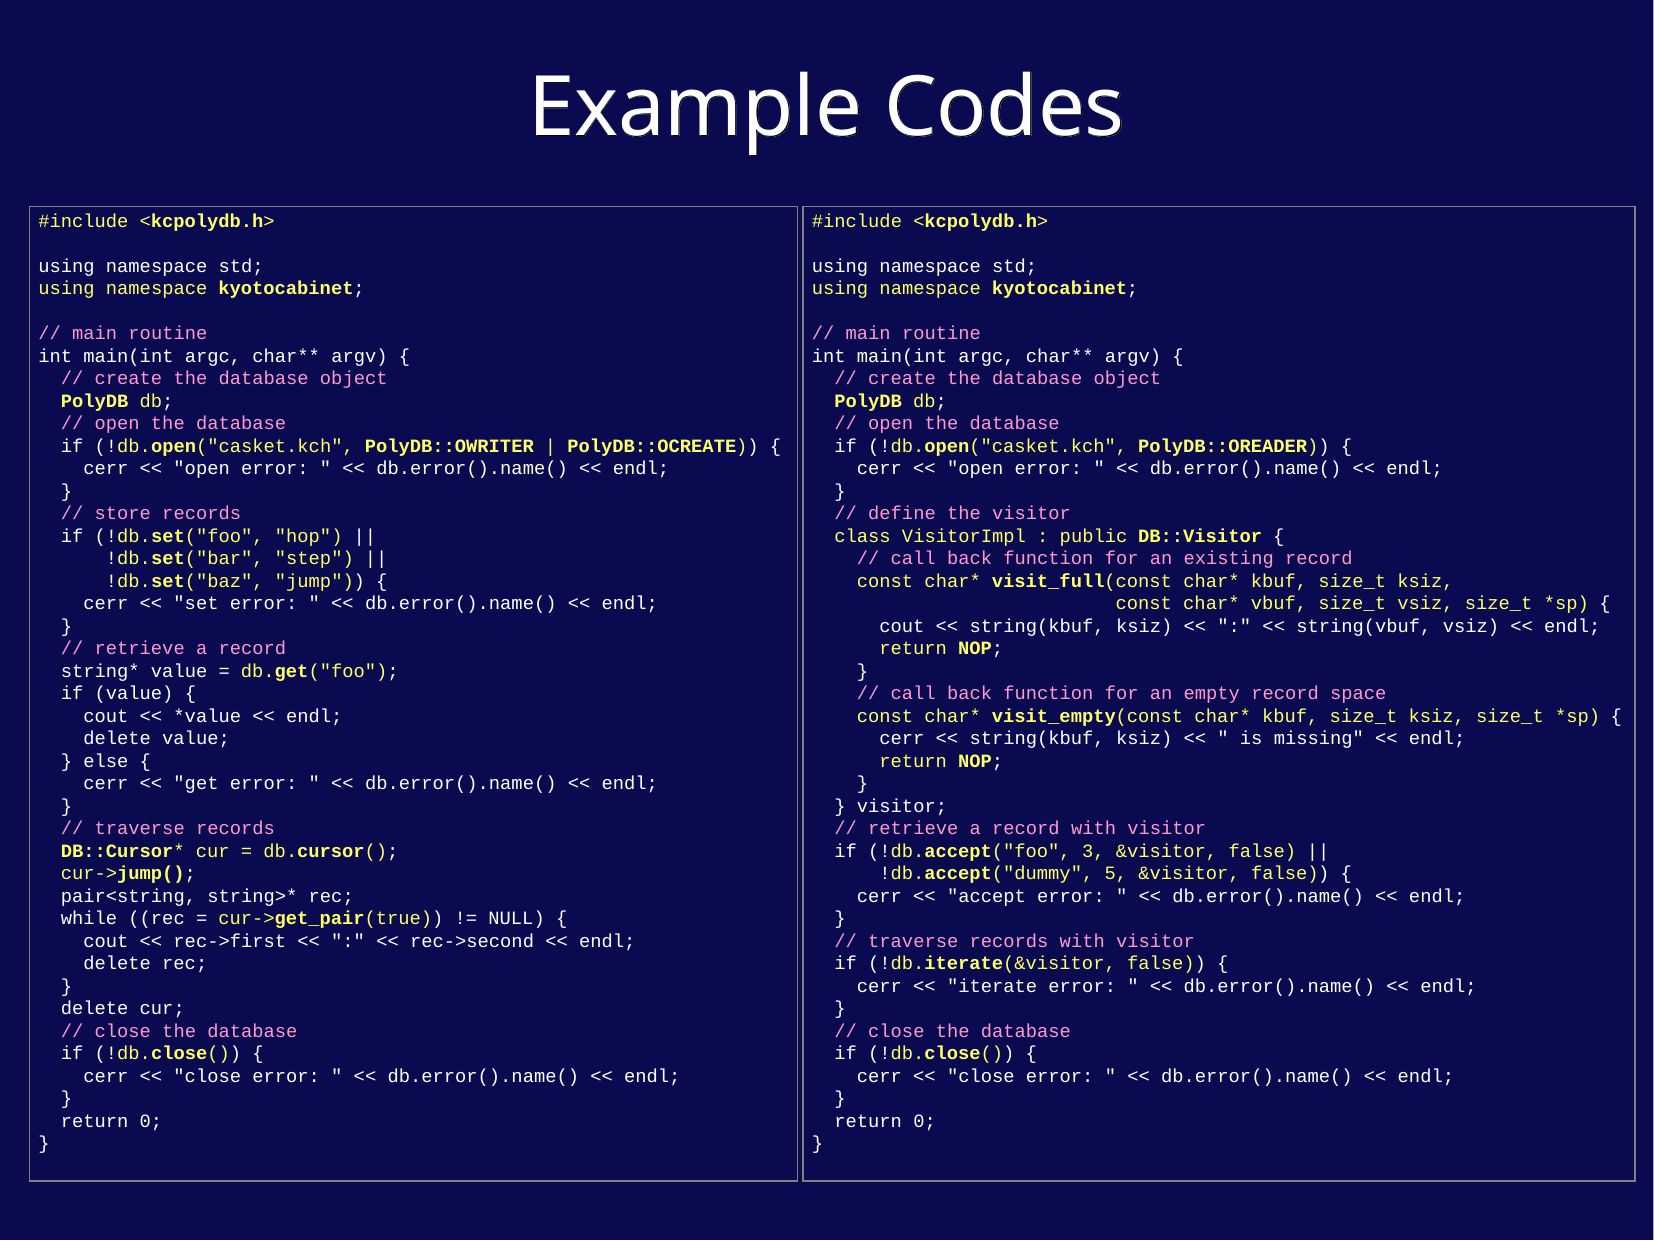

# Example Codes
#include <kcpolydb.h>
using namespace std;
using namespace kyotocabinet;
// main routine
int main(int argc, char** argv) {
 // create the database object
 PolyDB db;
 // open the database
 if (!db.open("casket.kch", PolyDB::OWRITER | PolyDB::OCREATE)) {
 cerr << "open error: " << db.error().name() << endl;
 }
 // store records
 if (!db.set("foo", "hop") ||
 !db.set("bar", "step") ||
 !db.set("baz", "jump")) {
 cerr << "set error: " << db.error().name() << endl;
 }
 // retrieve a record
 string* value = db.get("foo");
 if (value) {
 cout << *value << endl;
 delete value;
 } else {
 cerr << "get error: " << db.error().name() << endl;
 }
 // traverse records
 DB::Cursor* cur = db.cursor();
 cur->jump();
 pair<string, string>* rec;
 while ((rec = cur->get_pair(true)) != NULL) {
 cout << rec->first << ":" << rec->second << endl;
 delete rec;
 }
 delete cur;
 // close the database
 if (!db.close()) {
 cerr << "close error: " << db.error().name() << endl;
 }
 return 0;
}
#include <kcpolydb.h>
using namespace std;
using namespace kyotocabinet;
// main routine
int main(int argc, char** argv) {
 // create the database object
 PolyDB db;
 // open the database
 if (!db.open("casket.kch", PolyDB::OREADER)) {
 cerr << "open error: " << db.error().name() << endl;
 }
 // define the visitor
 class VisitorImpl : public DB::Visitor {
 // call back function for an existing record
 const char* visit_full(const char* kbuf, size_t ksiz,
 const char* vbuf, size_t vsiz, size_t *sp) {
 cout << string(kbuf, ksiz) << ":" << string(vbuf, vsiz) << endl;
 return NOP;
 }
 // call back function for an empty record space
 const char* visit_empty(const char* kbuf, size_t ksiz, size_t *sp) {
 cerr << string(kbuf, ksiz) << " is missing" << endl;
 return NOP;
 }
 } visitor;
 // retrieve a record with visitor
 if (!db.accept("foo", 3, &visitor, false) ||
 !db.accept("dummy", 5, &visitor, false)) {
 cerr << "accept error: " << db.error().name() << endl;
 }
 // traverse records with visitor
 if (!db.iterate(&visitor, false)) {
 cerr << "iterate error: " << db.error().name() << endl;
 }
 // close the database
 if (!db.close()) {
 cerr << "close error: " << db.error().name() << endl;
 }
 return 0;
}